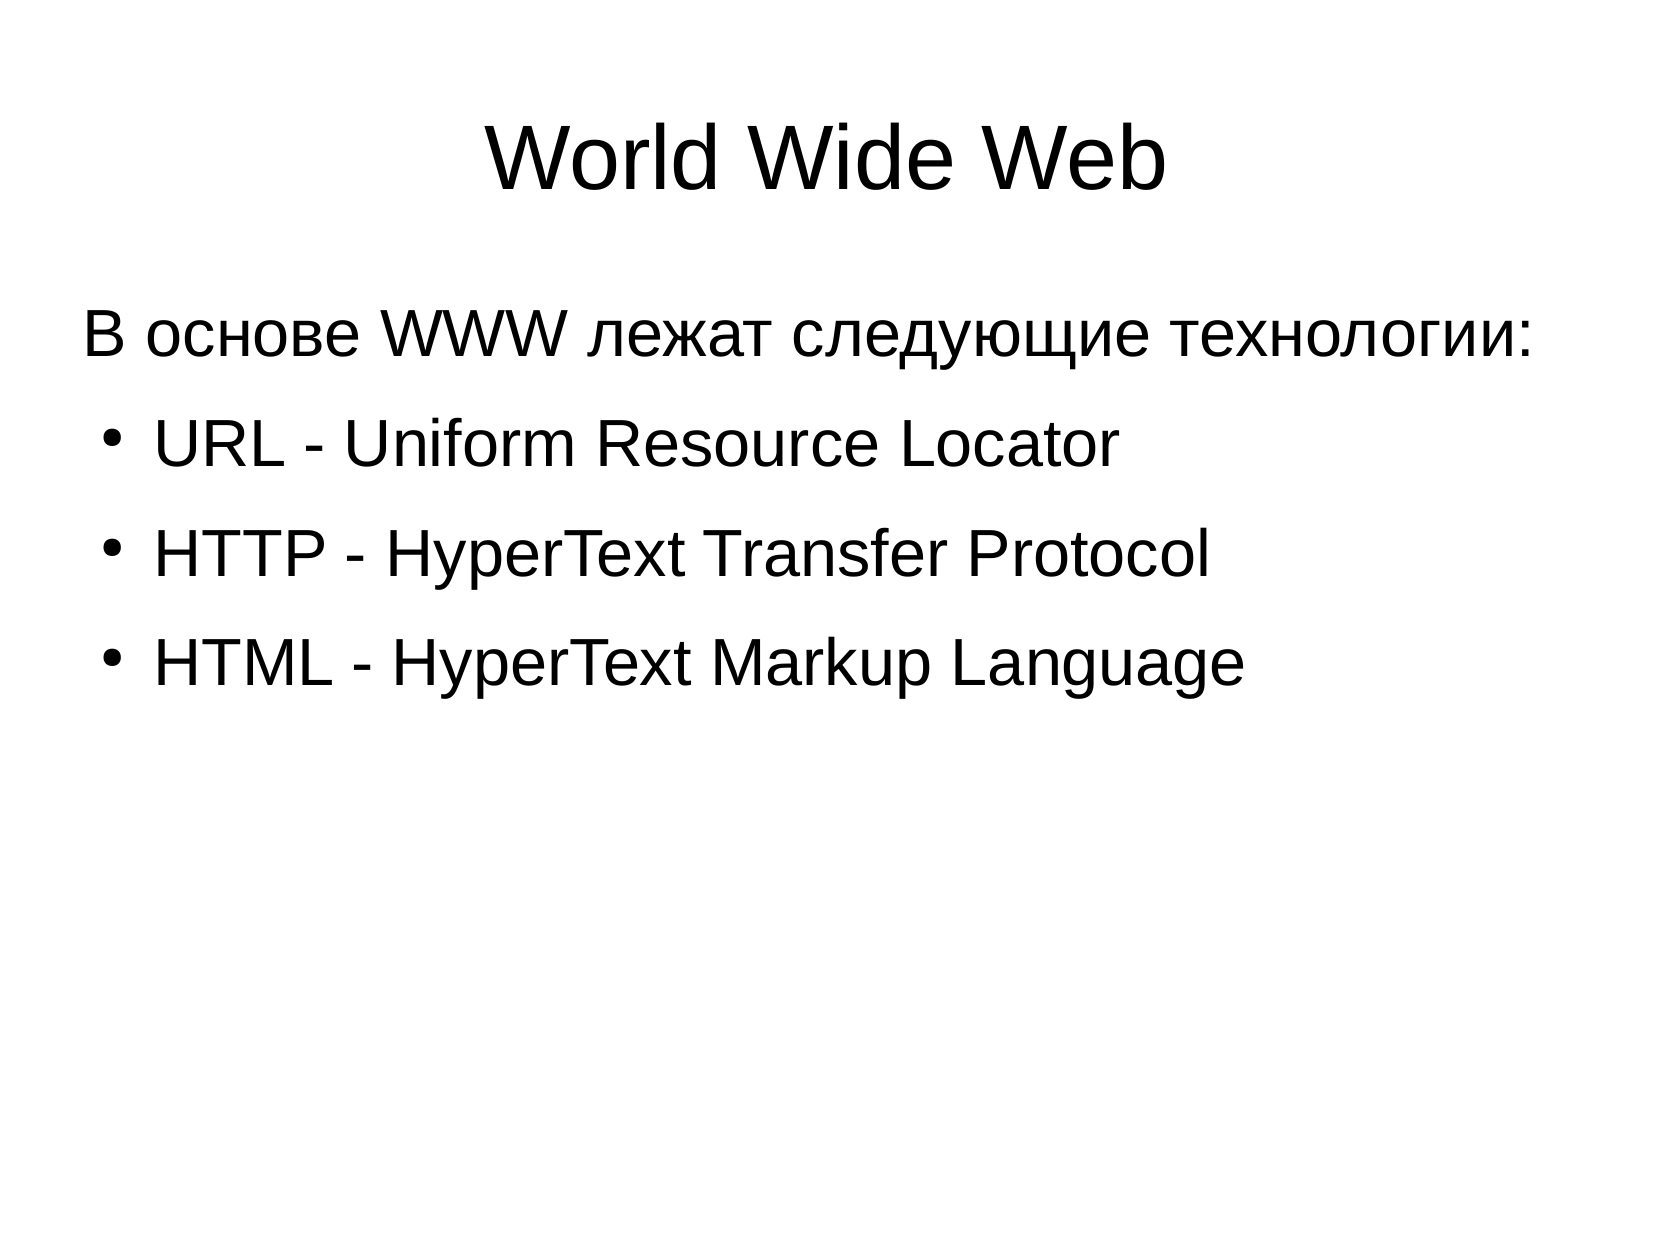

# World Wide Web
В основе WWW лежат следующие технологии:
URL - Uniform Resource Locator
HTTP - HyperText Transfer Protocol
HTML - HyperText Markup Language